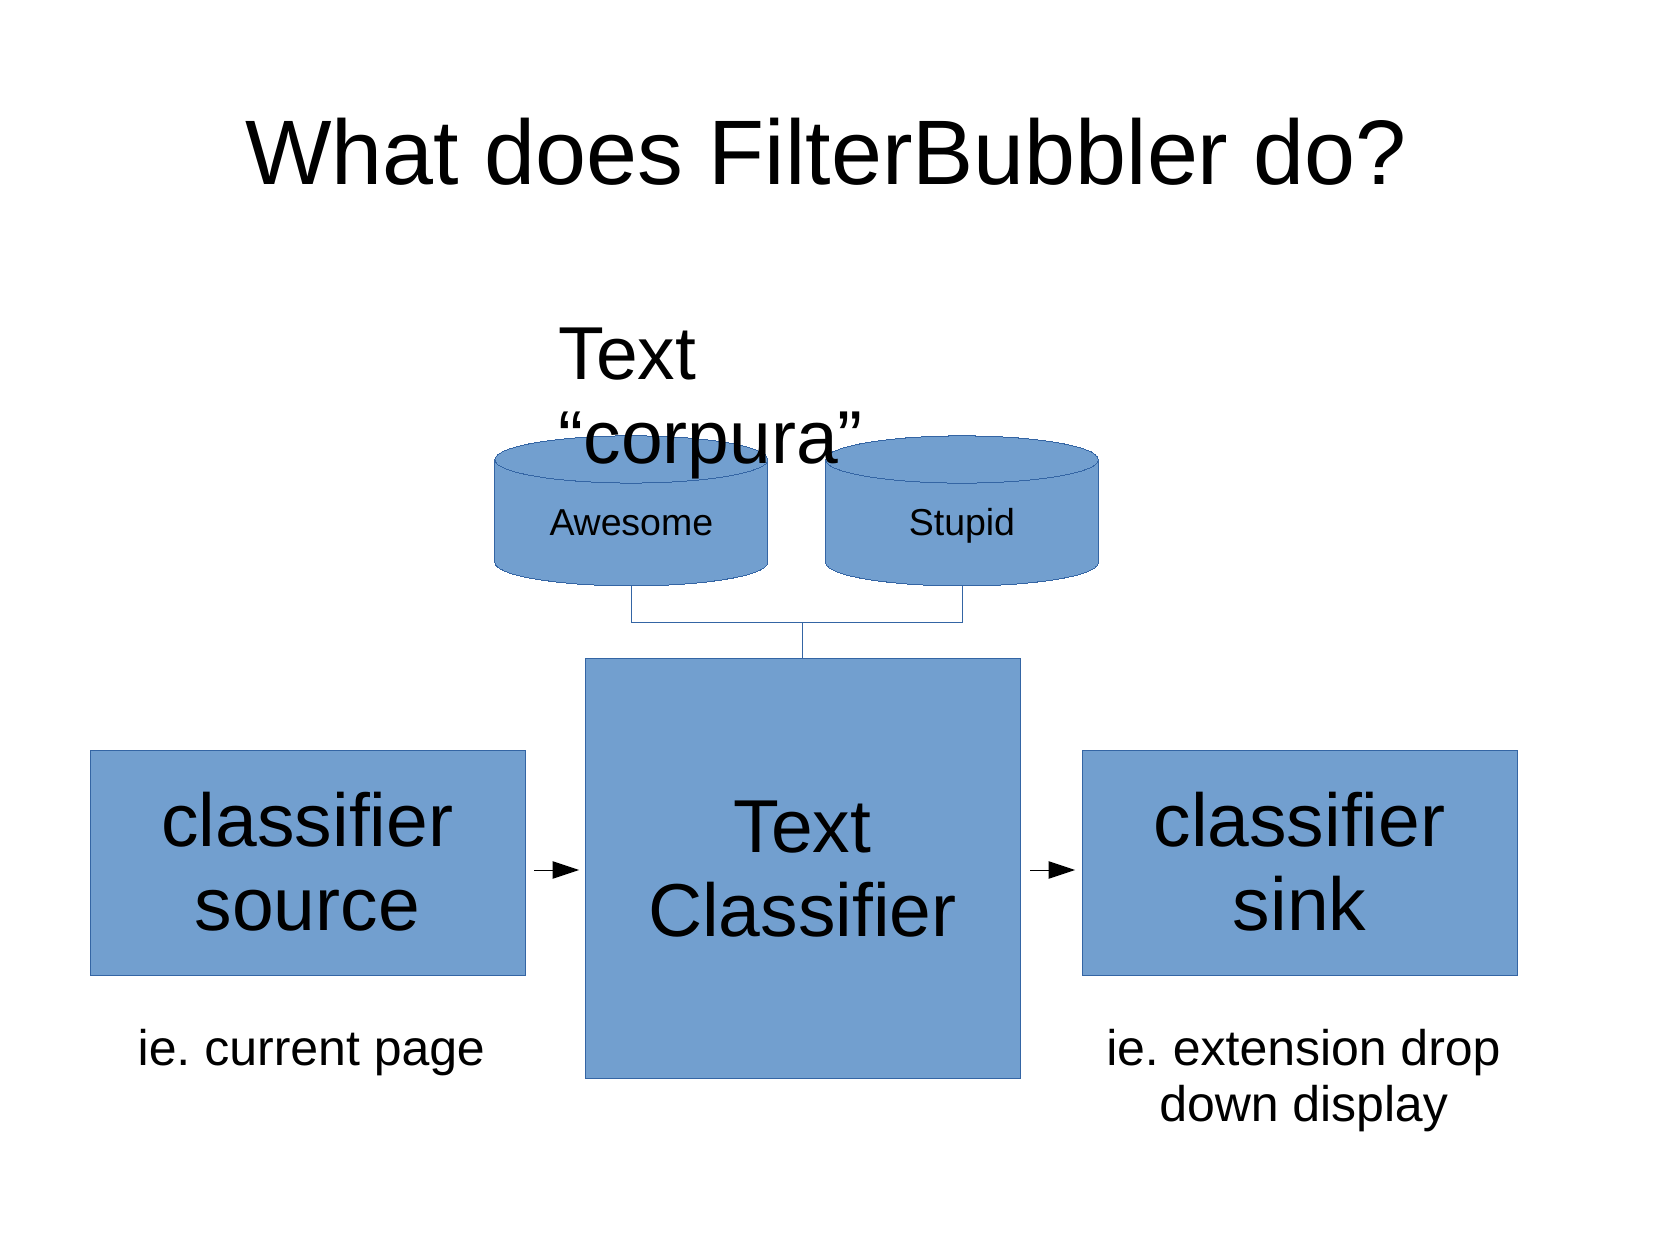

# What does FilterBubbler do?
Text “corpura”
Awesome
Stupid
Text
Classifier
classifier
source
classifier
sink
ie. current page
ie. extension drop down display